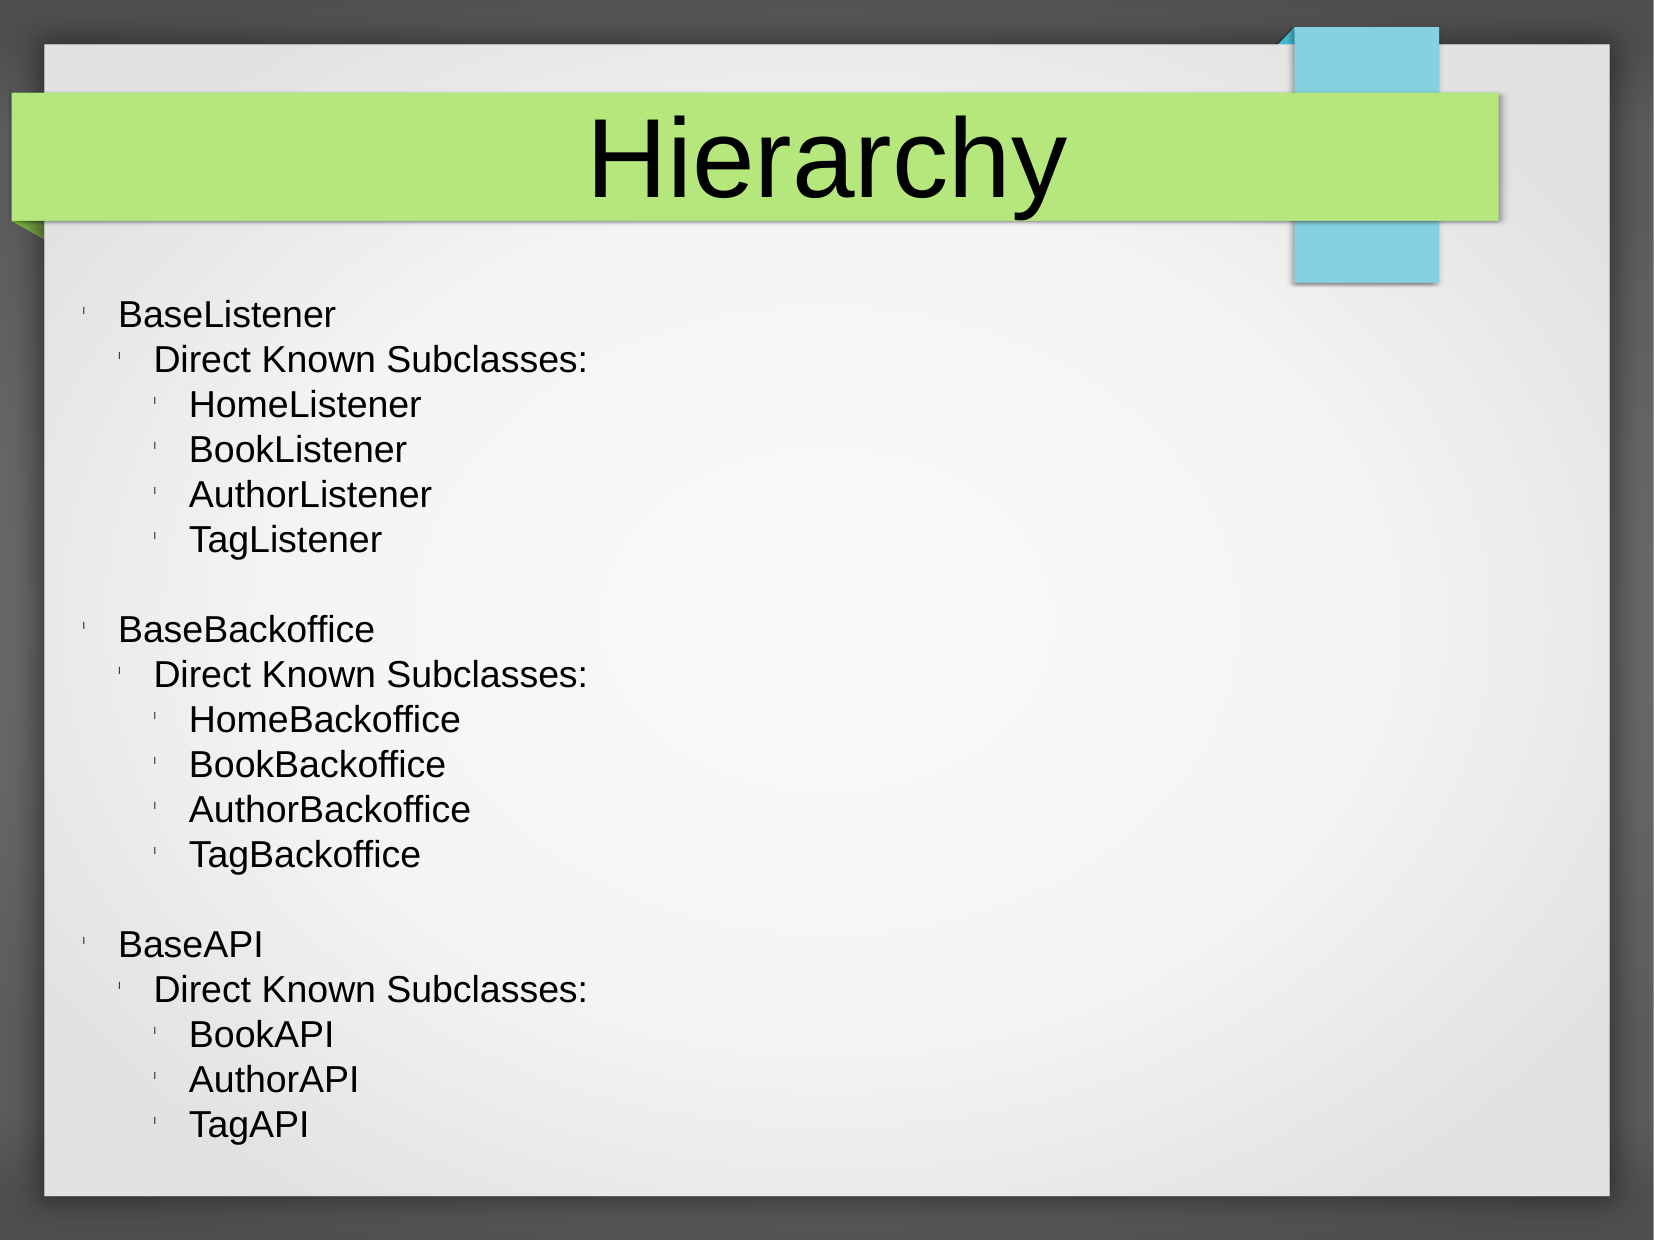

Hierarchy
BaseListener
Direct Known Subclasses:
HomeListener
BookListener
AuthorListener
TagListener
BaseBackoffice
Direct Known Subclasses:
HomeBackoffice
BookBackoffice
AuthorBackoffice
TagBackoffice
BaseAPI
Direct Known Subclasses:
BookAPI
AuthorAPI
TagAPI